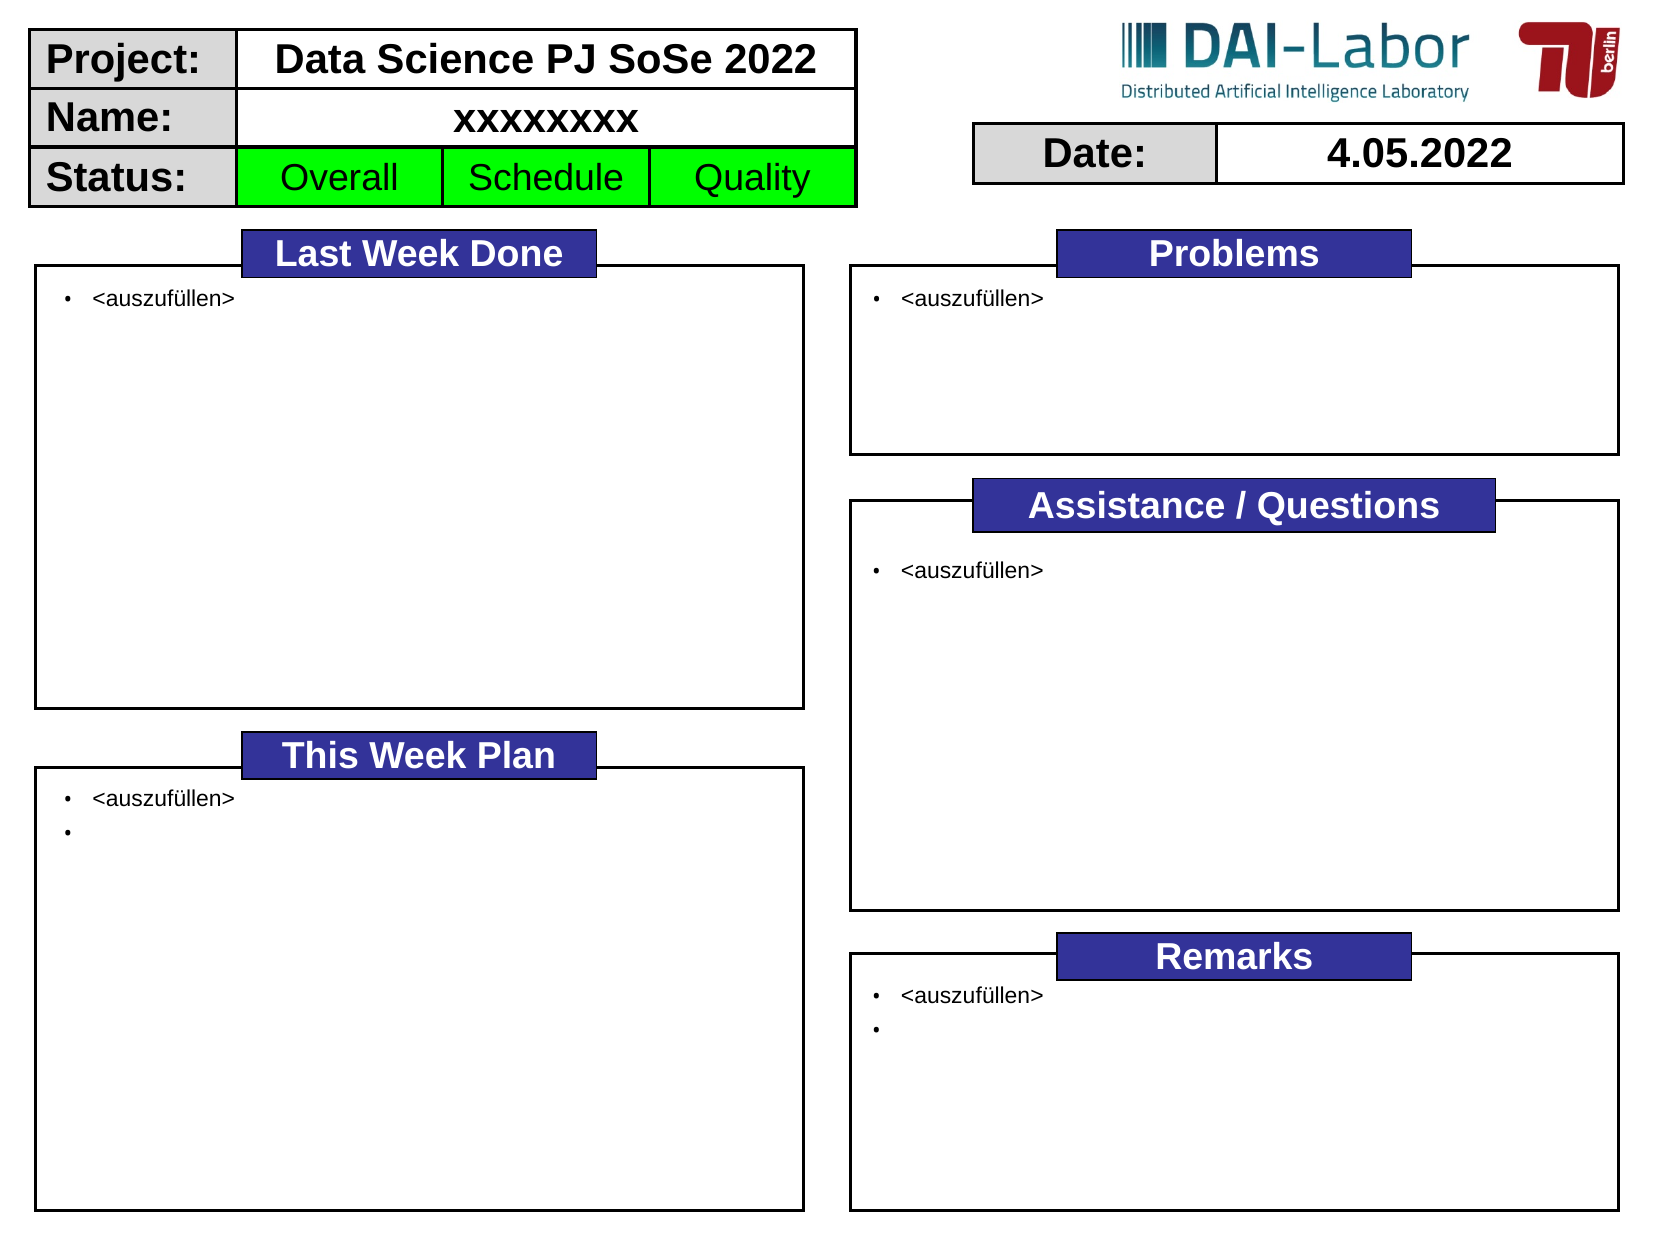

xxxxxxxx
4.05.2022
Overall
Schedule
Quality
<auszufüllen>
<auszufüllen>
<auszufüllen>
<auszufüllen>
<auszufüllen>